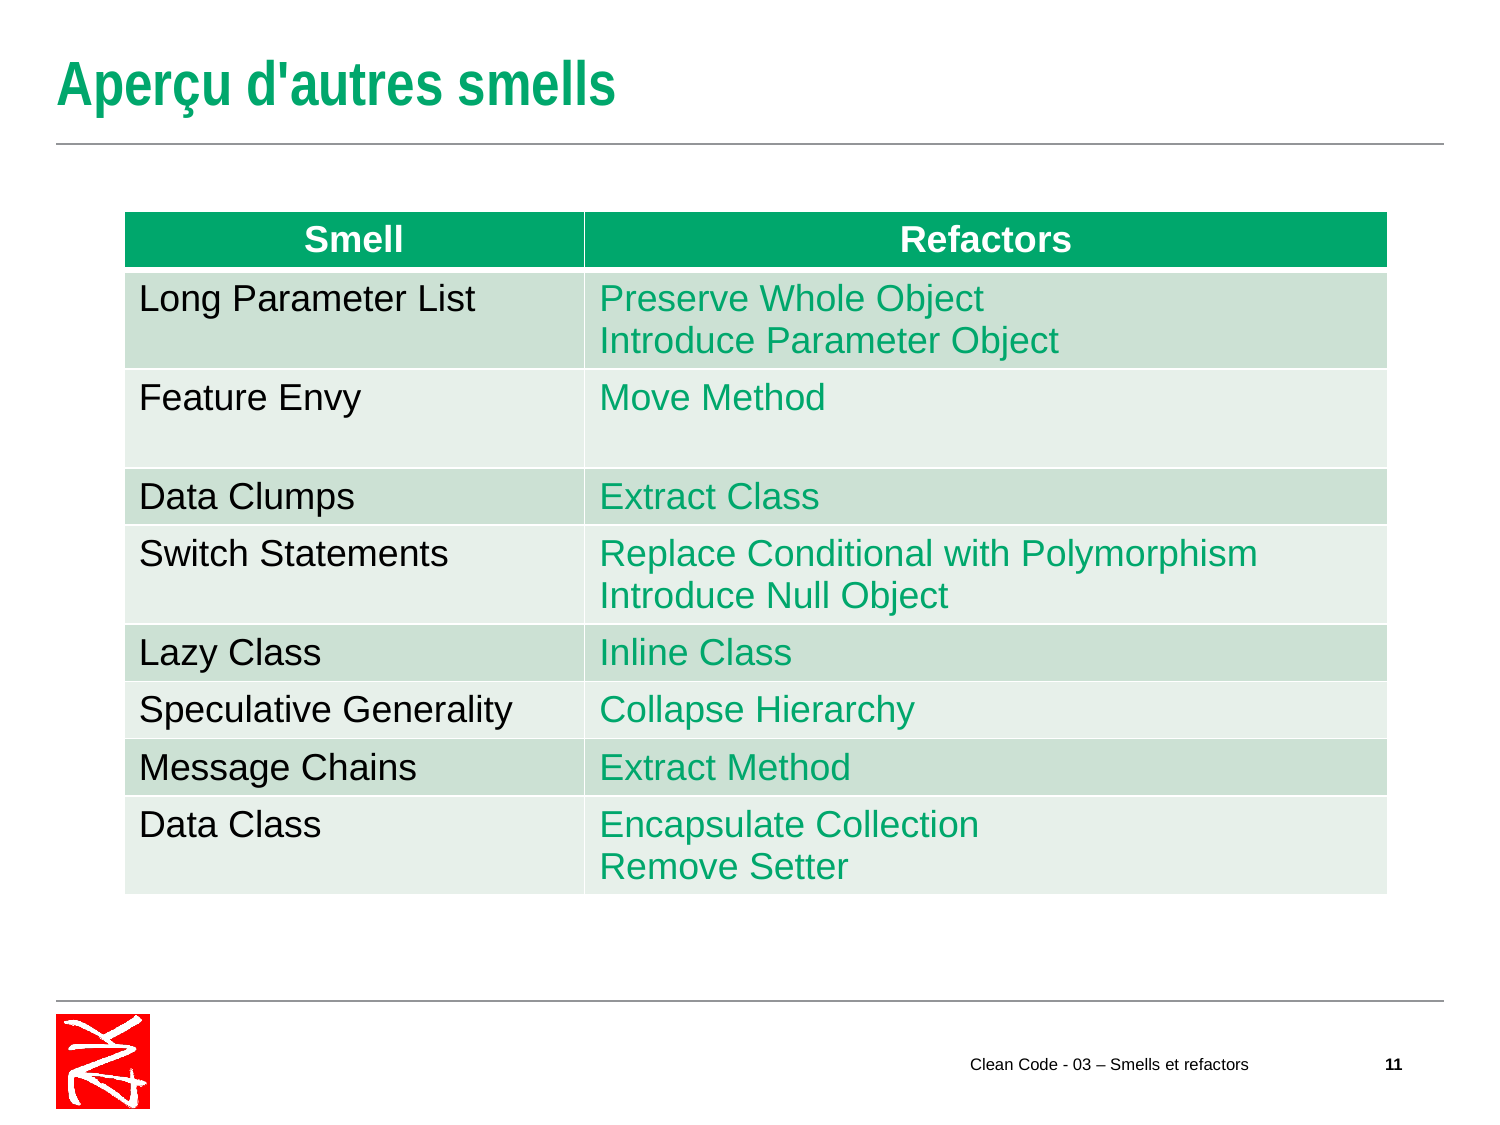

# Aperçu d'autres smells
| Smell | Refactors |
| --- | --- |
| Long Parameter List | Preserve Whole Object Introduce Parameter Object |
| Feature Envy | Move Method |
| Data Clumps | Extract Class |
| Switch Statements | Replace Conditional with Polymorphism Introduce Null Object |
| Lazy Class | Inline Class |
| Speculative Generality | Collapse Hierarchy |
| Message Chains | Extract Method |
| Data Class | Encapsulate Collection Remove Setter |
Clean Code - 03 – Smells et refactors